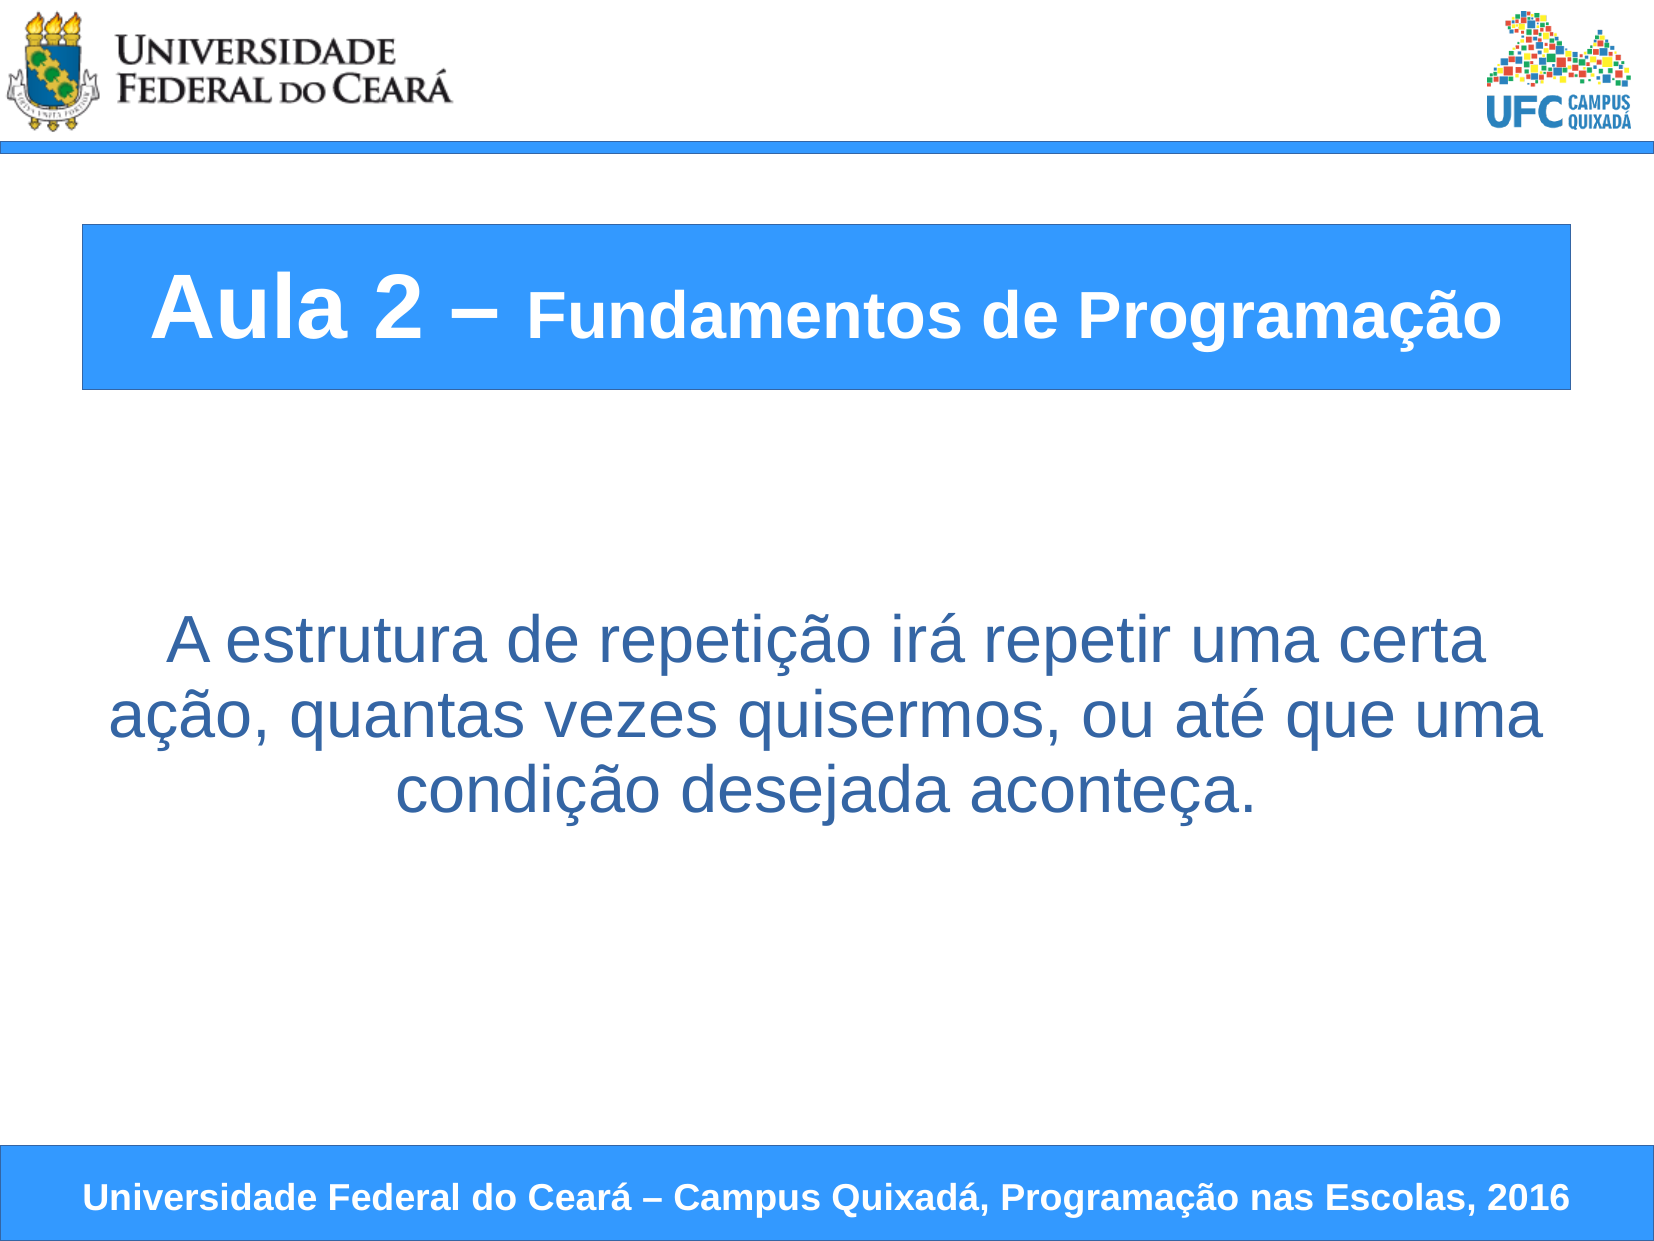

Aula 2 – Fundamentos de Programação
# A estrutura de repetição irá repetir uma certa ação, quantas vezes quisermos, ou até que uma condição desejada aconteça.
Universidade Federal do Ceará – Campus Quixadá, Programação nas Escolas, 2016